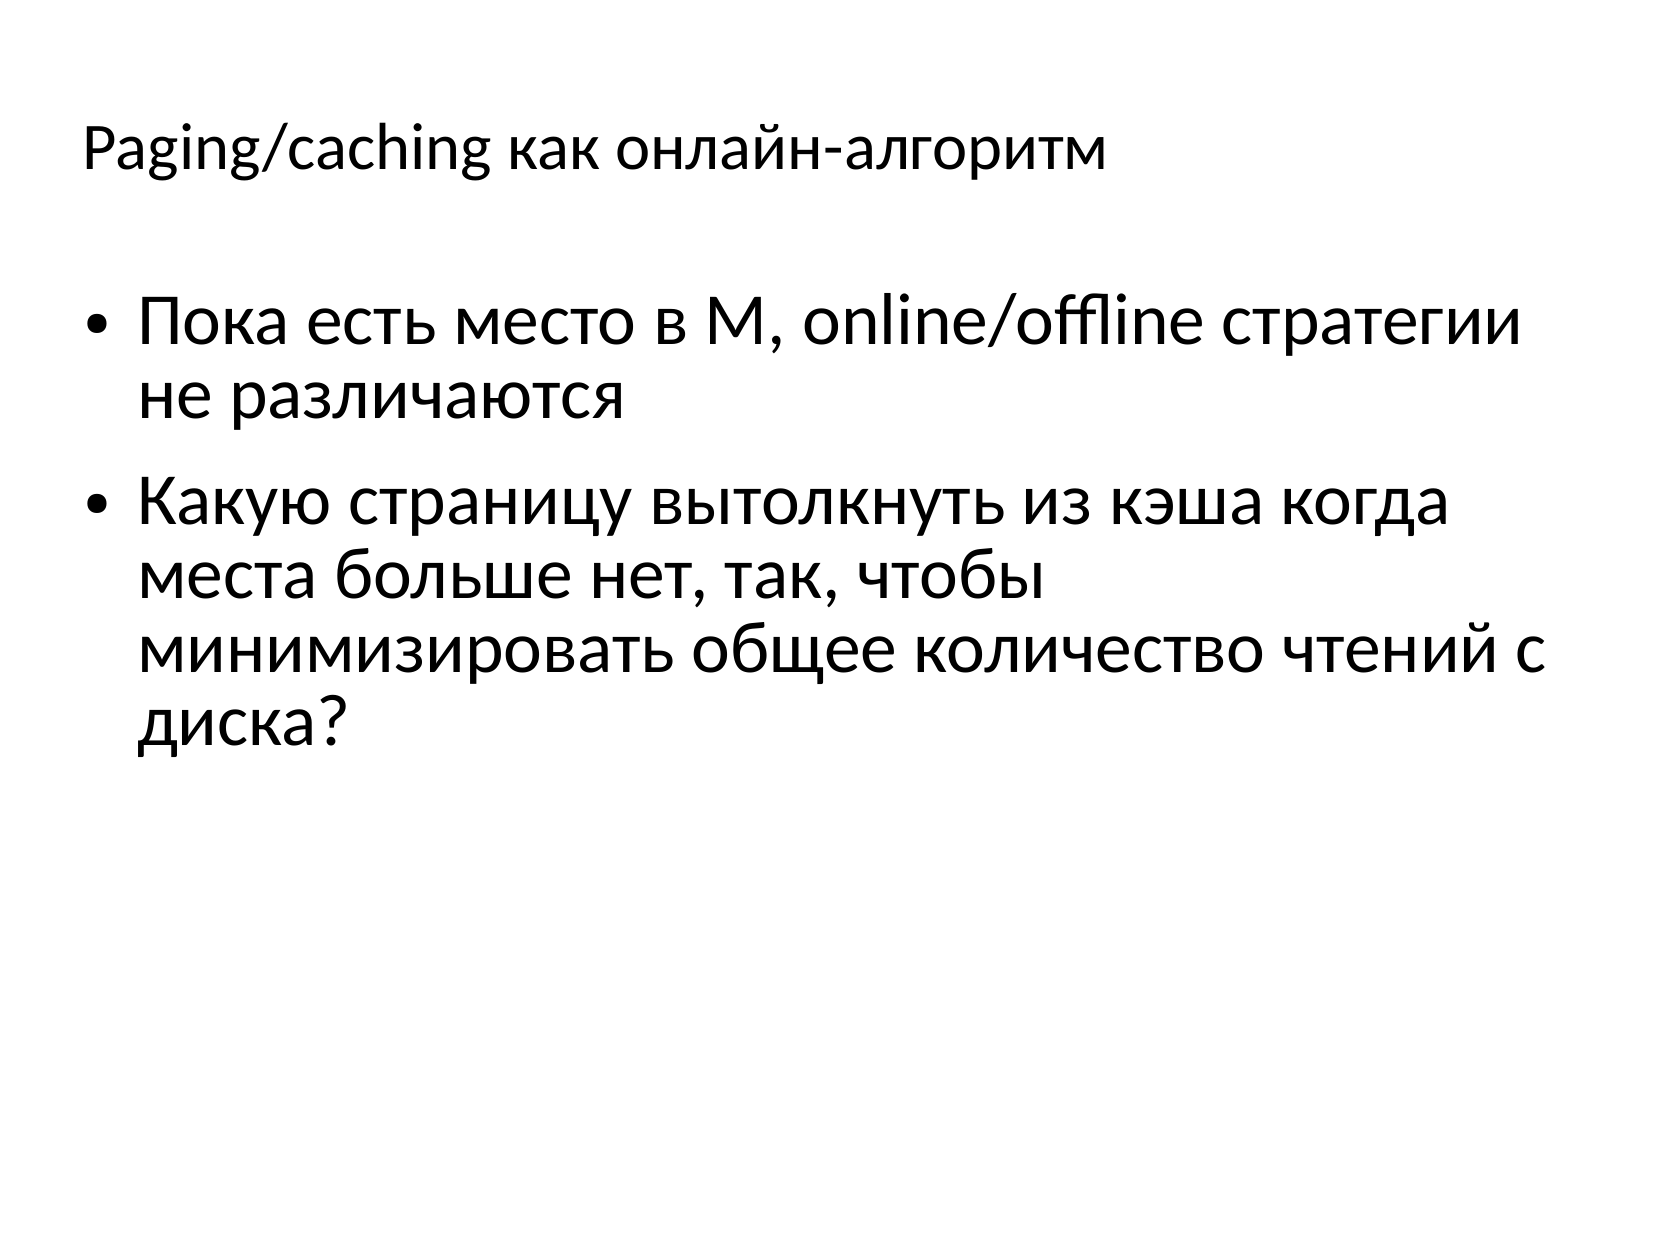

# Paging/caching как онлайн-алгоритм
Пока есть место в M, online/offline стратегии не различаются
Какую страницу вытолкнуть из кэша когда места больше нет, так, чтобы минимизировать общее количество чтений с диска?